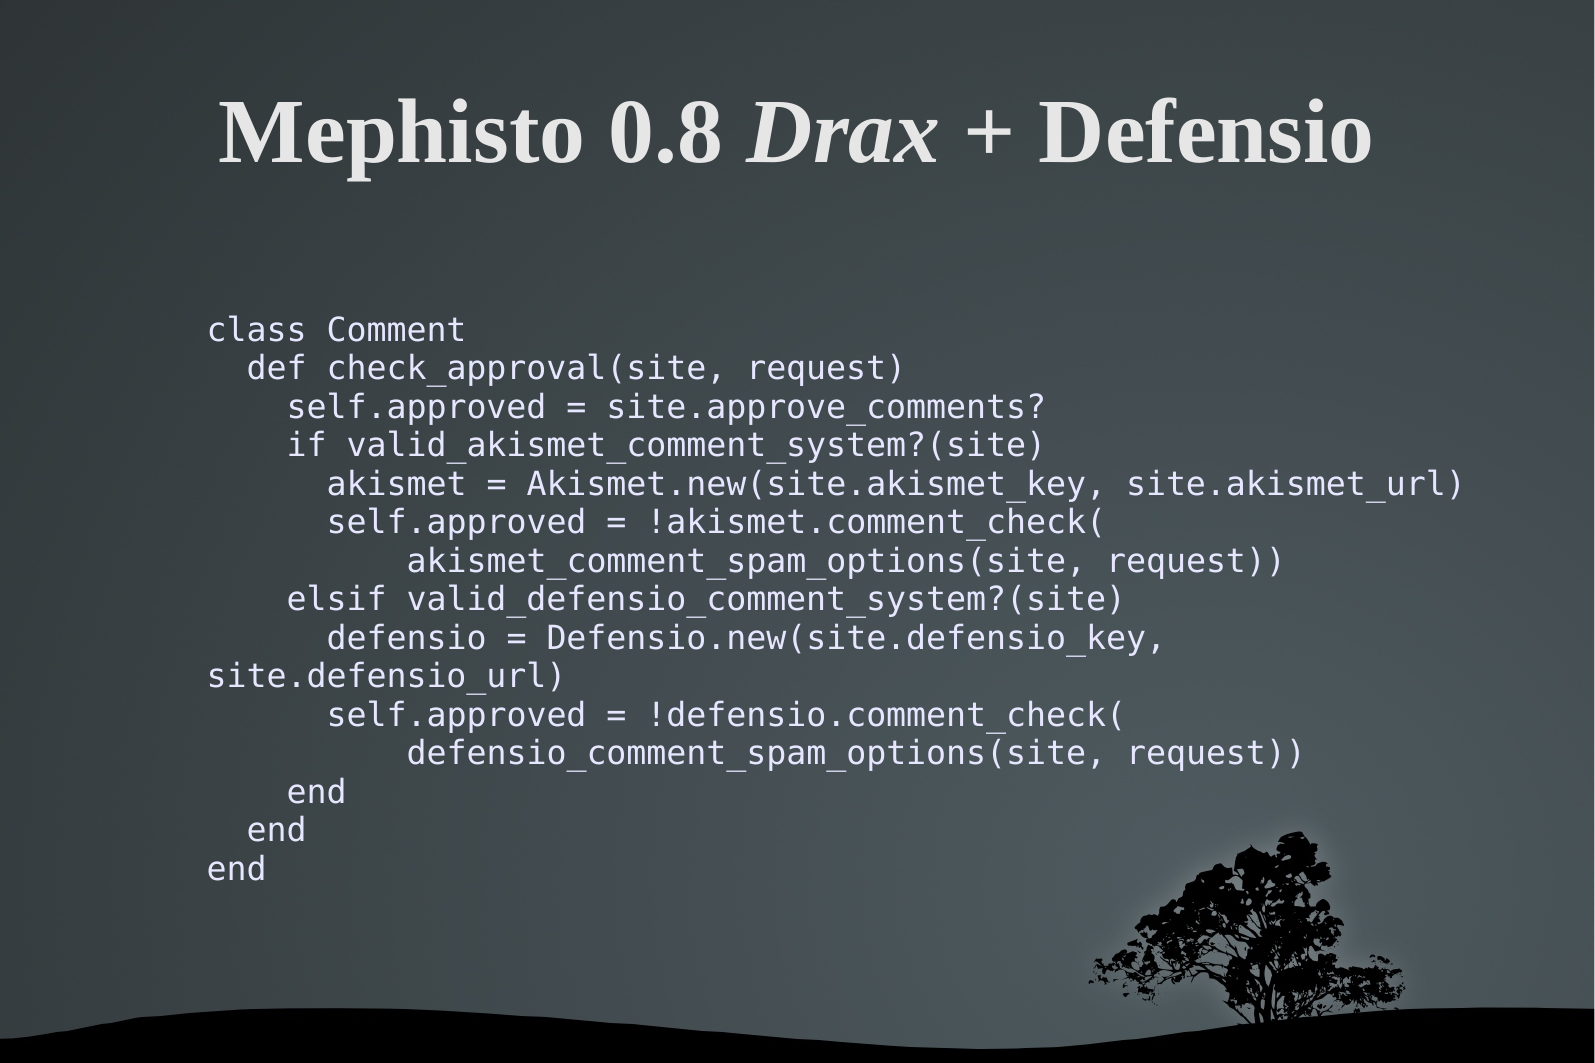

# Mephisto 0.8 Drax + Defensio
class Comment
 def check_approval(site, request)
 self.approved = site.approve_comments?
 if valid_akismet_comment_system?(site)
 akismet = Akismet.new(site.akismet_key, site.akismet_url)
 self.approved = !akismet.comment_check(
 akismet_comment_spam_options(site, request))
 elsif valid_defensio_comment_system?(site)
 defensio = Defensio.new(site.defensio_key, site.defensio_url)
 self.approved = !defensio.comment_check(
 defensio_comment_spam_options(site, request))
 end
 end
end